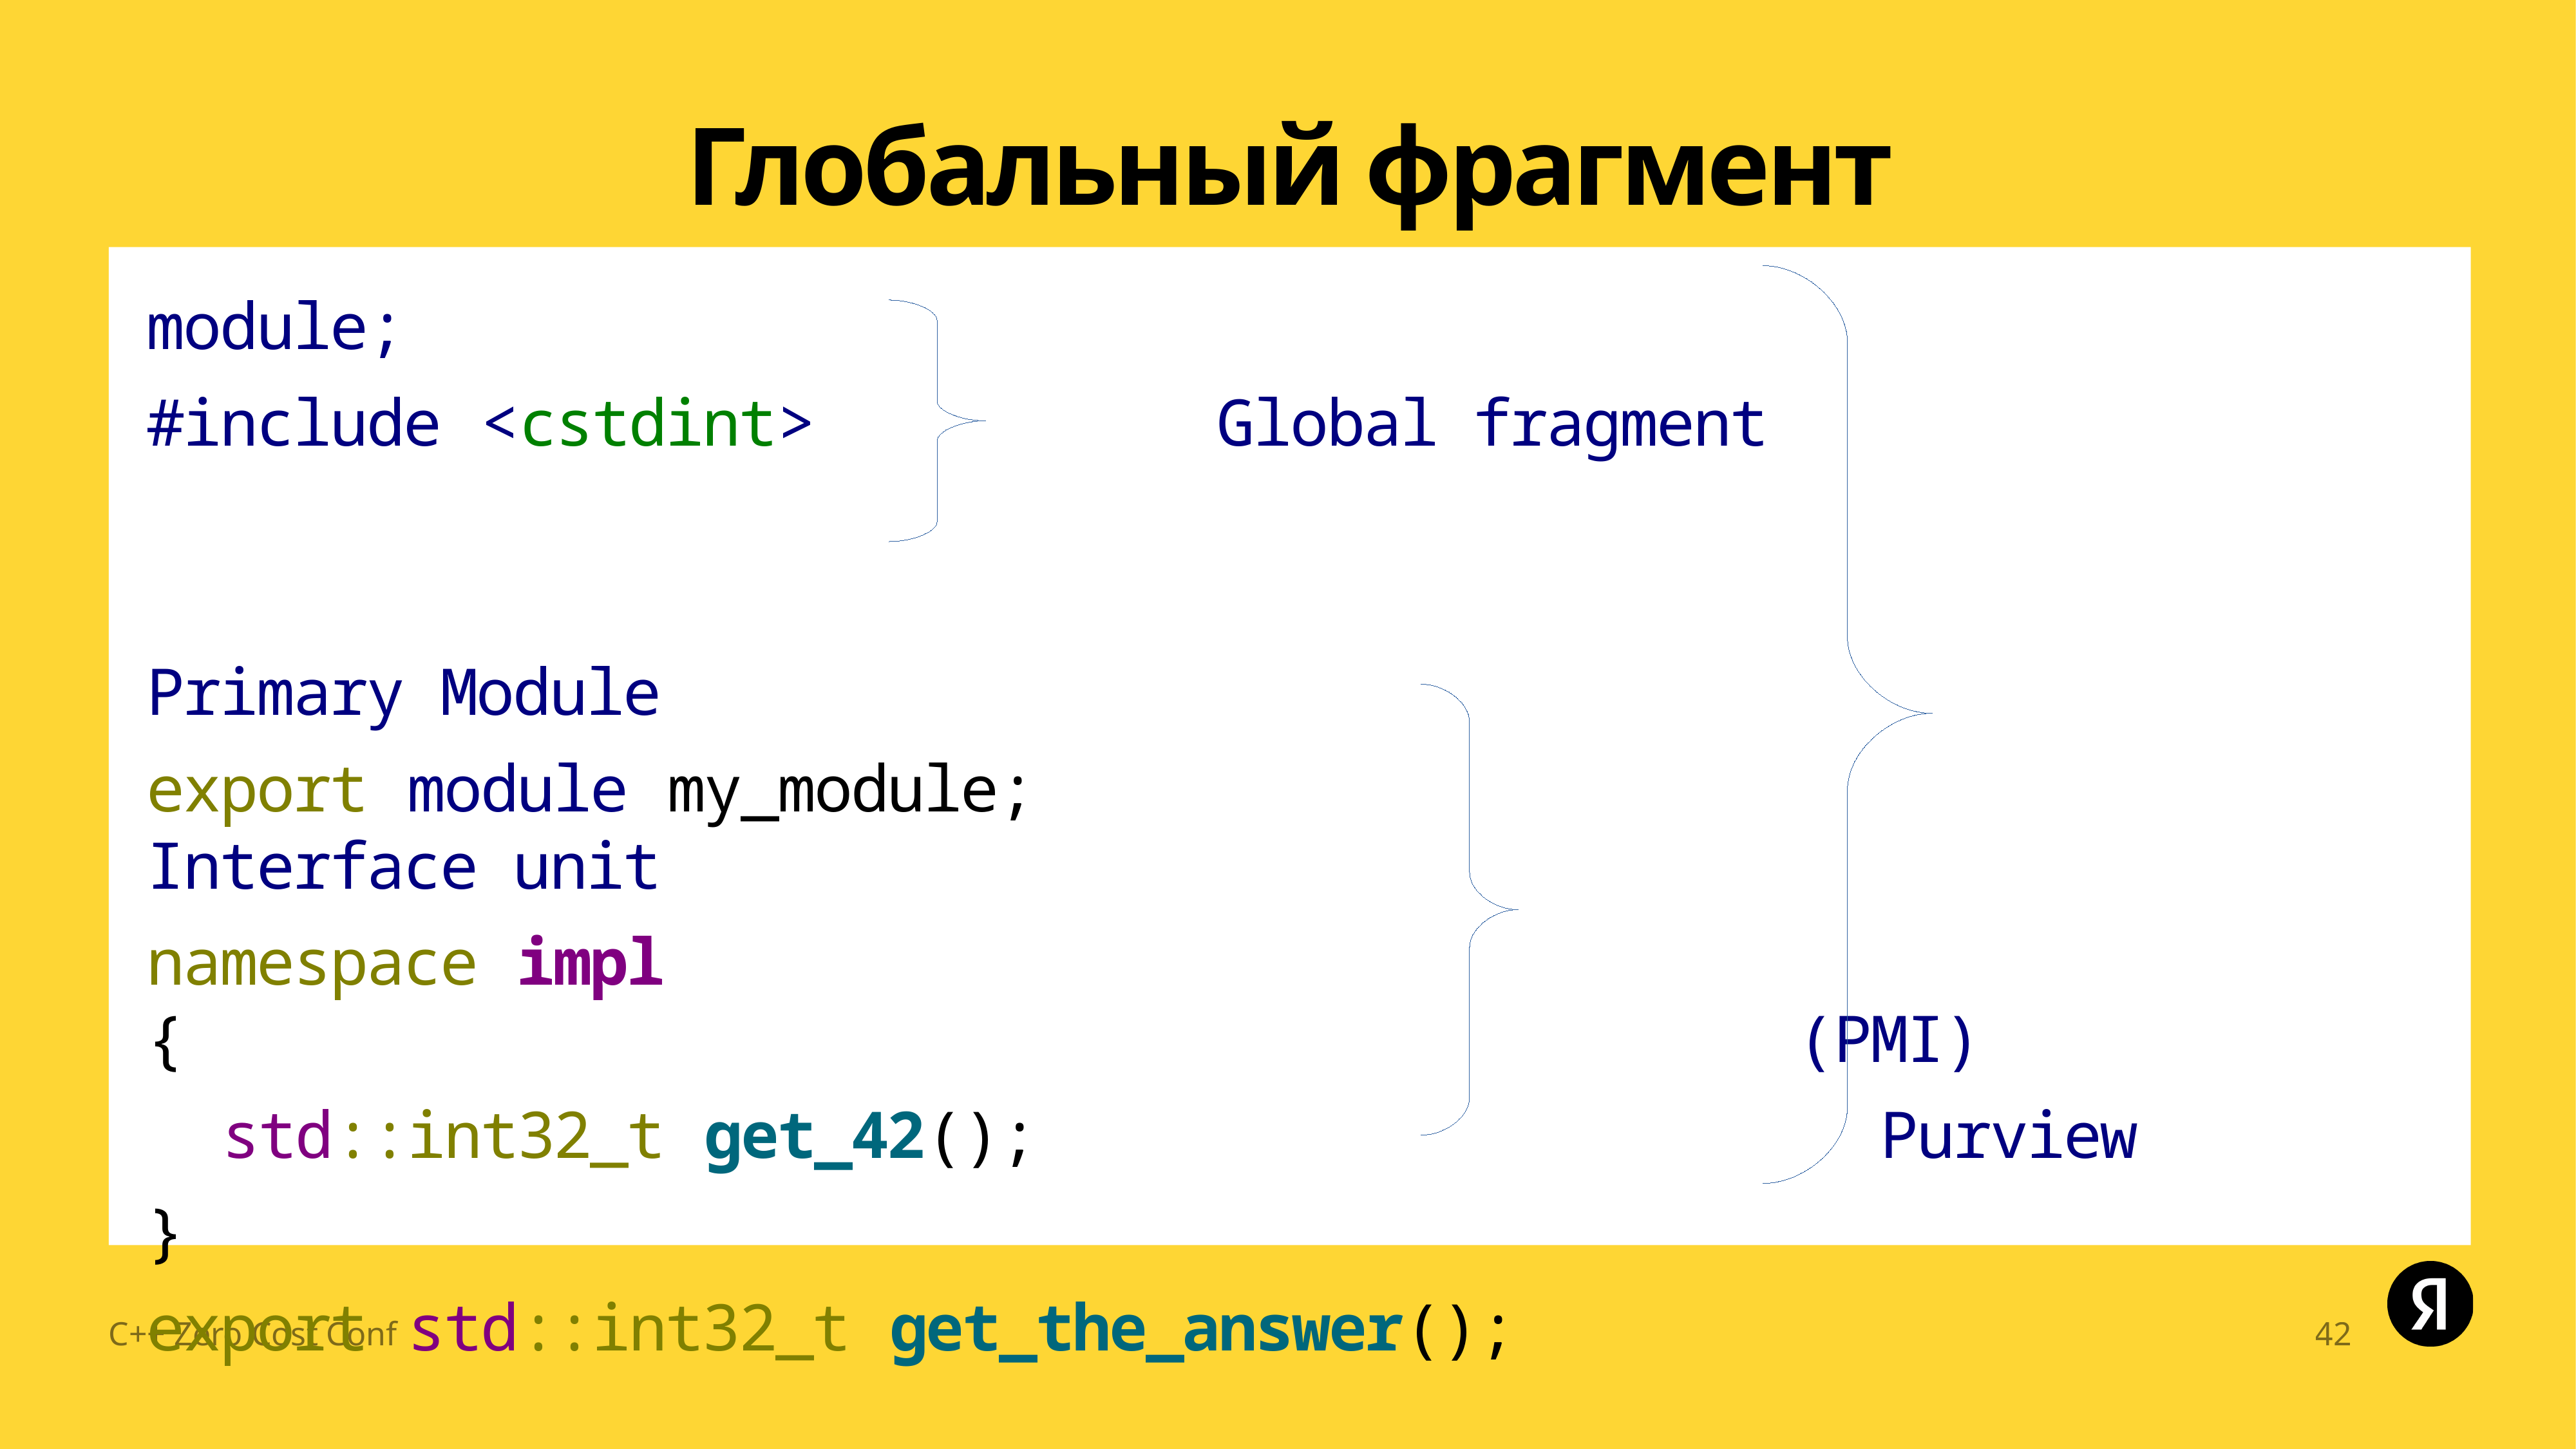

Глобальный фрагмент
# module;
#include <cstdint> Global fragment
 Primary Module
export module my_module; Interface unit
namespace impl { (PMI)
 std::int32_t get_42(); Purview
}
export std::int32_t get_the_answer();
C++ Zero Cost Conf
42